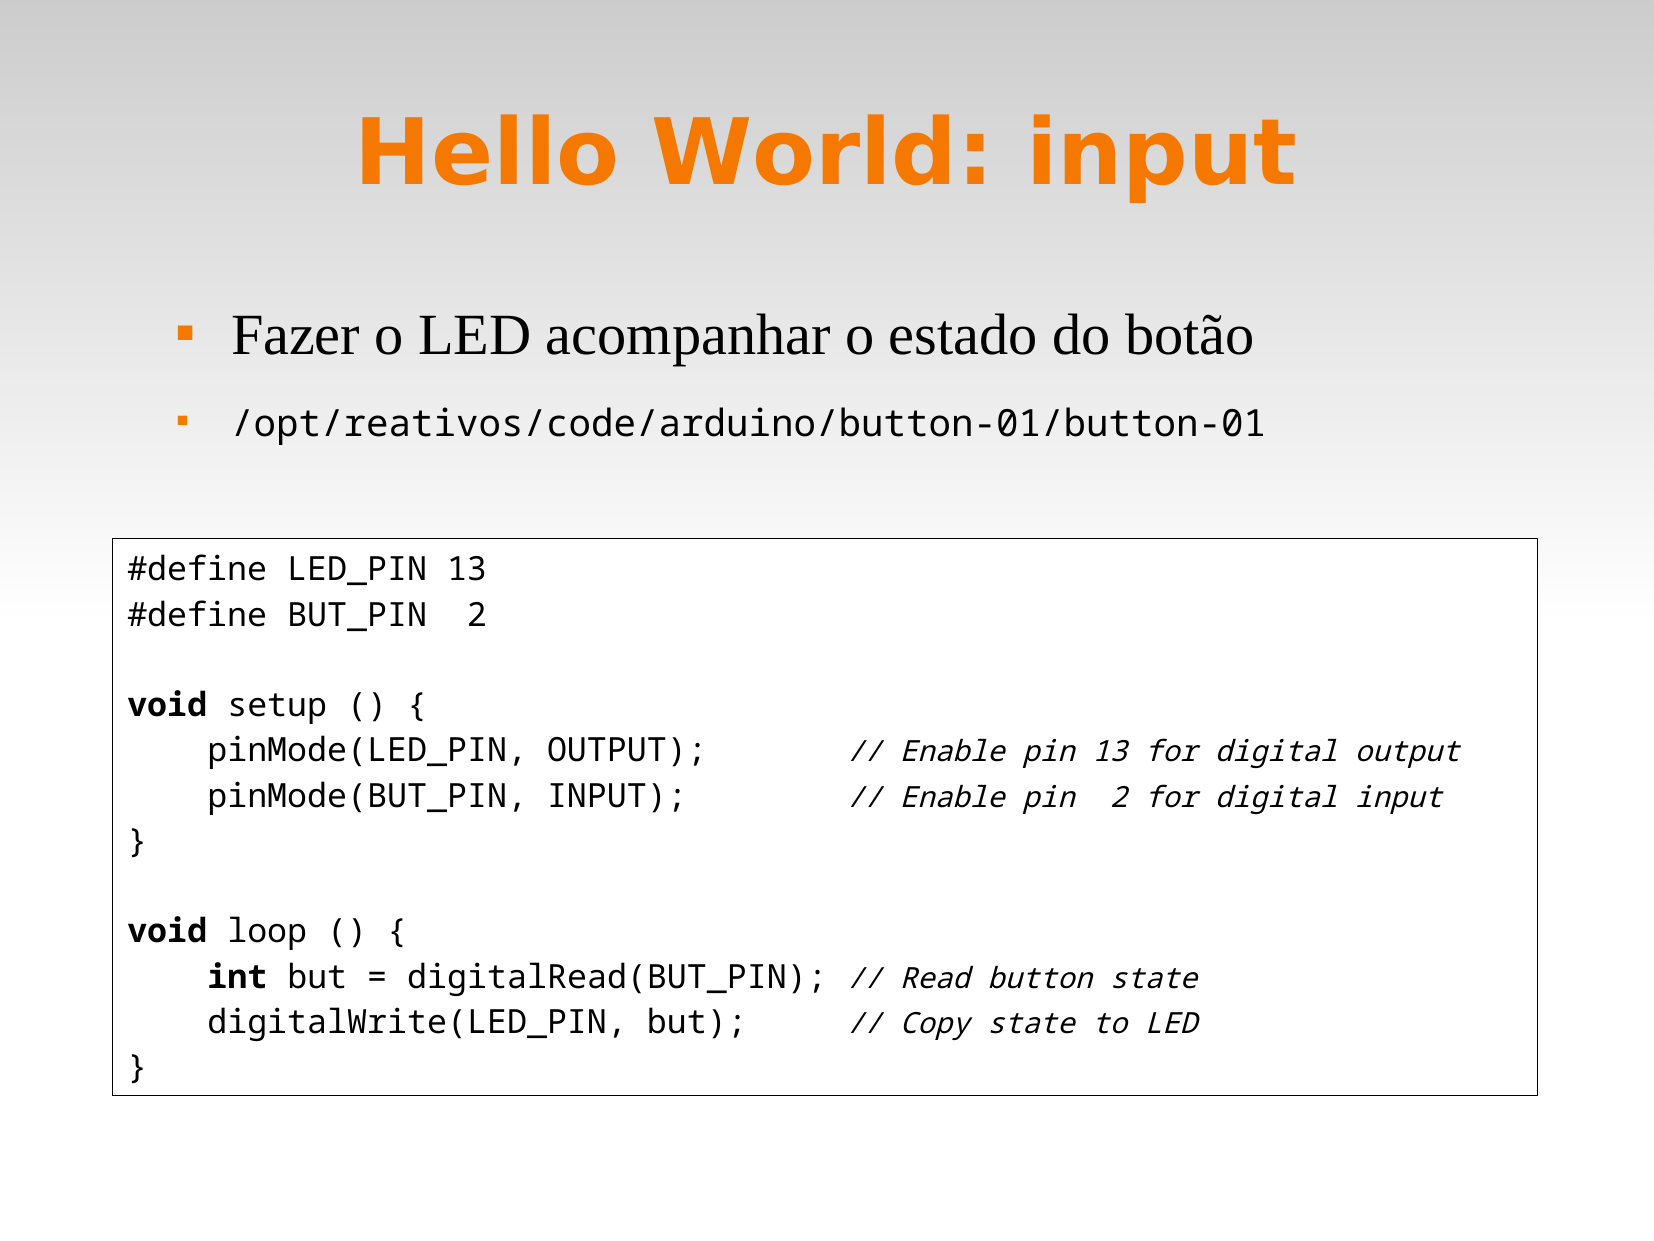

# Hello World: input
Fazer o LED acompanhar o estado do botão
/opt/reativos/code/arduino/button-01/button-01
#define LED_PIN 13
#define BUT_PIN 2
void setup () {
 pinMode(LED_PIN, OUTPUT); // Enable pin 13 for digital output
 pinMode(BUT_PIN, INPUT); // Enable pin 2 for digital input
}
void loop () {
 int but = digitalRead(BUT_PIN); // Read button state
 digitalWrite(LED_PIN, but); // Copy state to LED
}